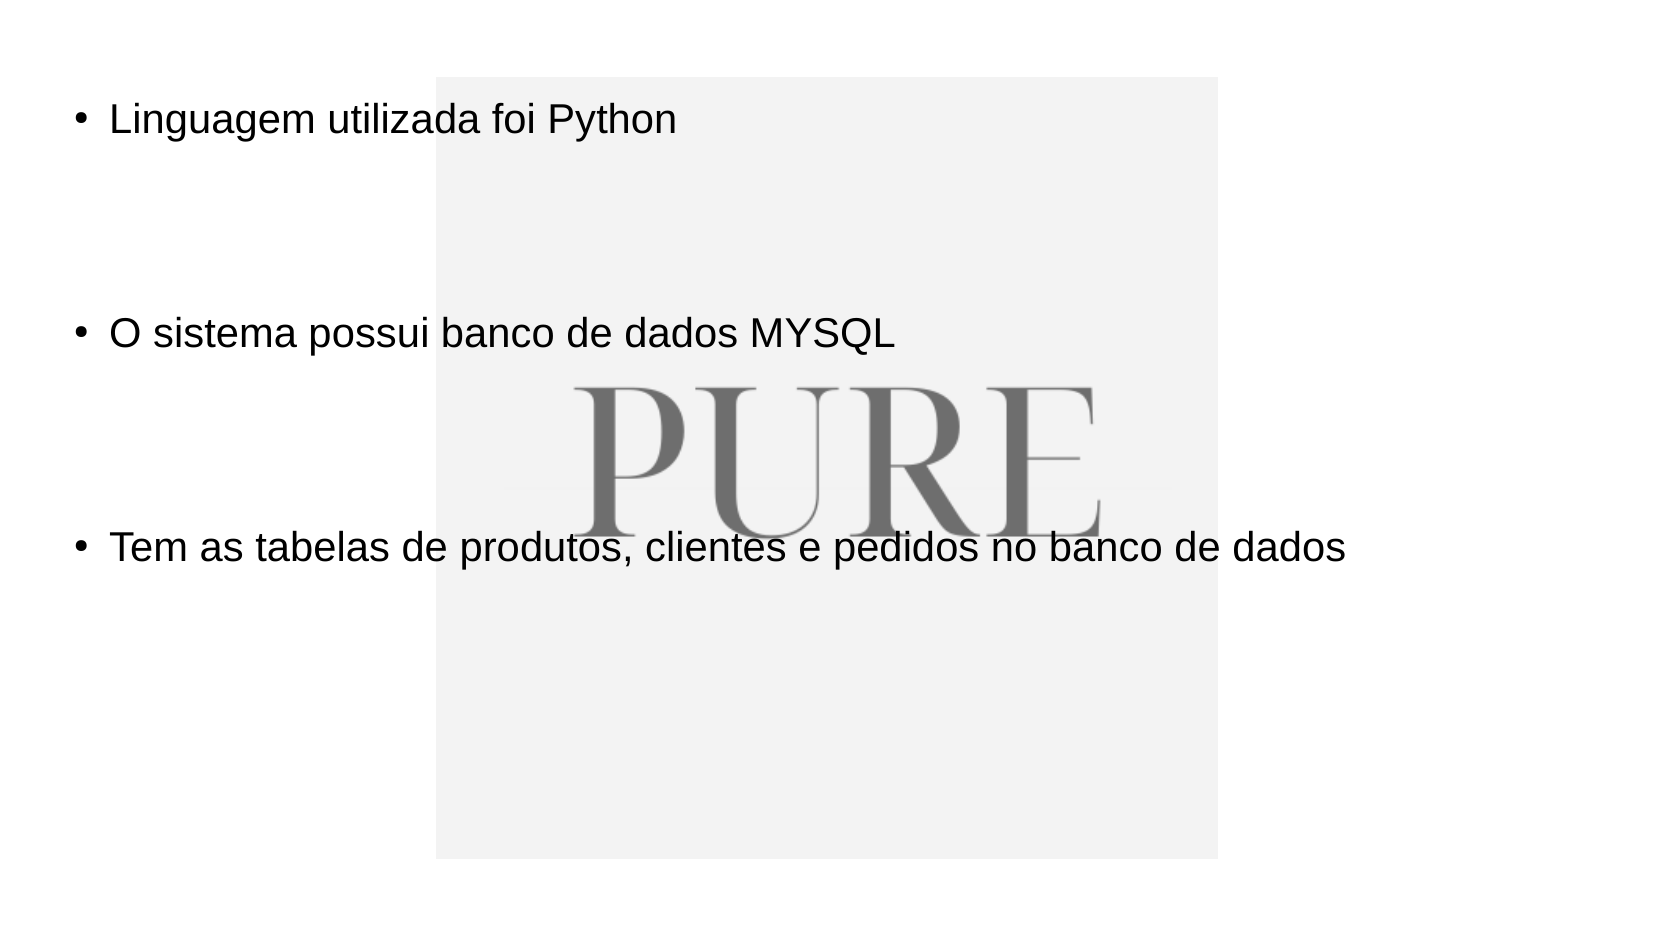

Linguagem utilizada foi Python
O sistema possui banco de dados MYSQL
Tem as tabelas de produtos, clientes e pedidos no banco de dados